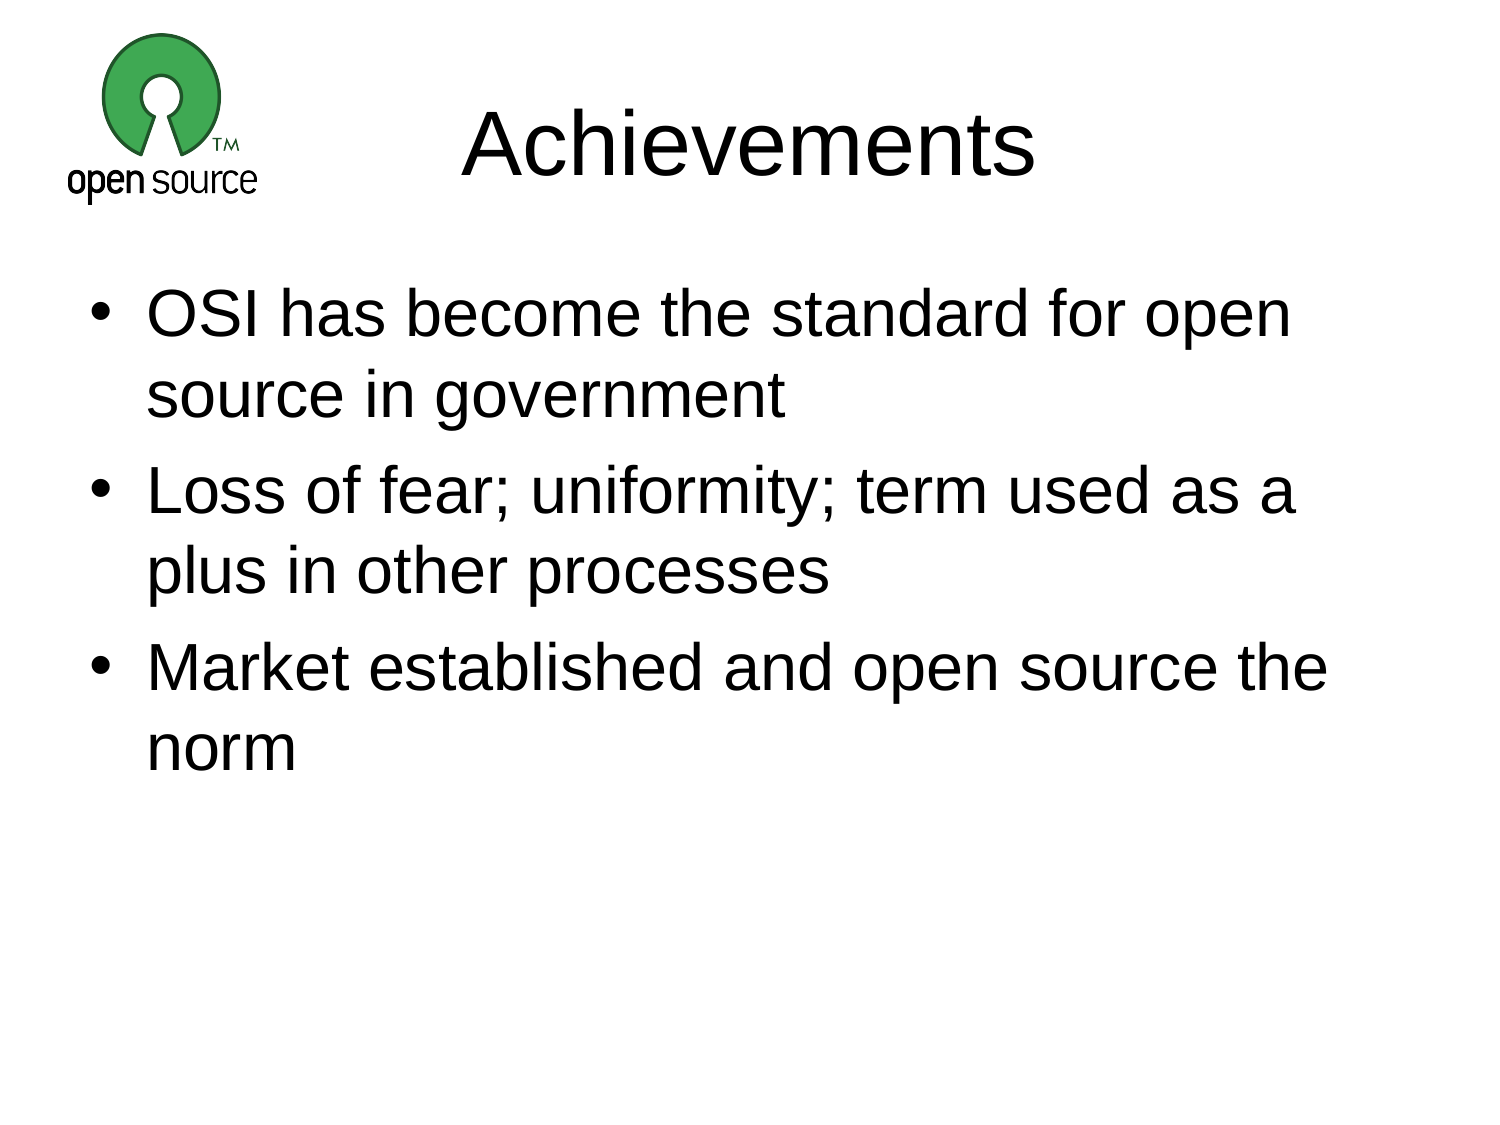

# Achievements
OSI has become the standard for open source in government
Loss of fear; uniformity; term used as a plus in other processes
Market established and open source the norm